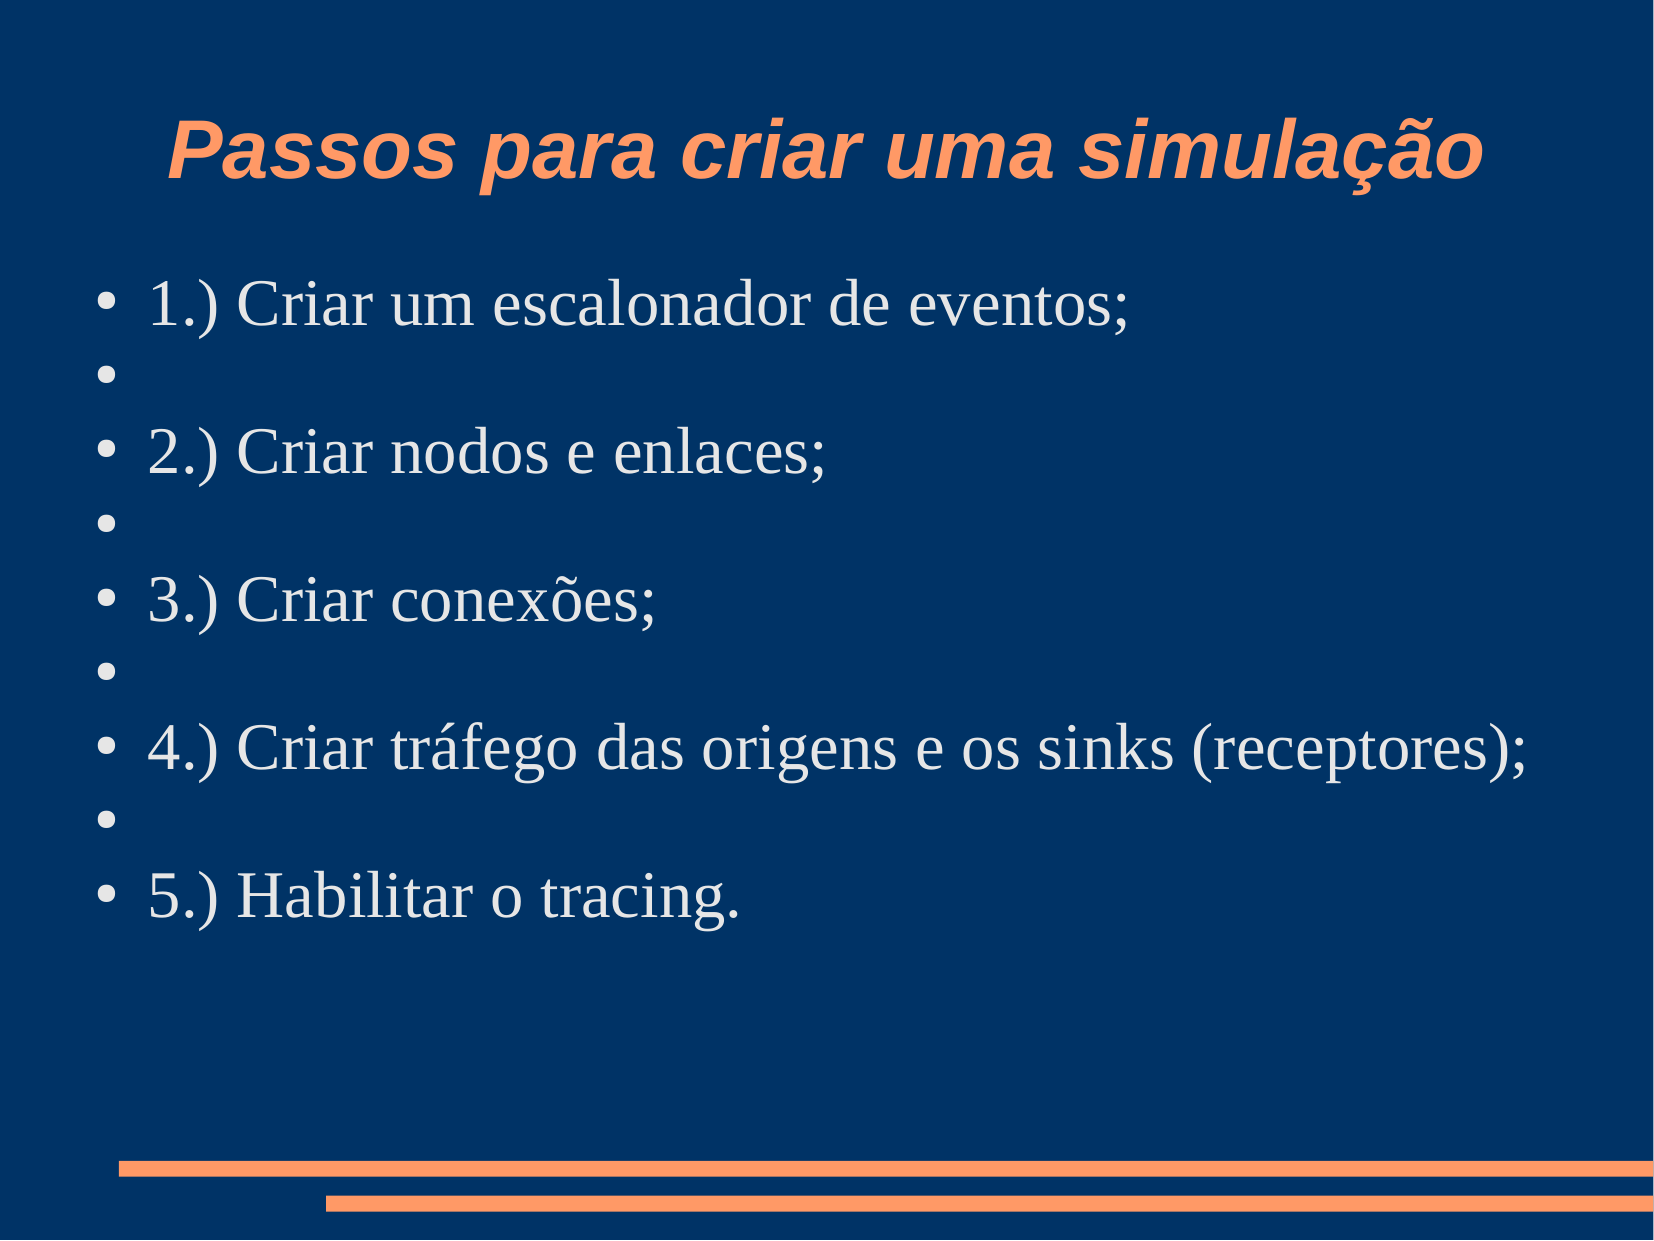

# Passos para criar uma simulação
1.) Criar um escalonador de eventos;
2.) Criar nodos e enlaces;
3.) Criar conexões;
4.) Criar tráfego das origens e os sinks (receptores);
5.) Habilitar o tracing.